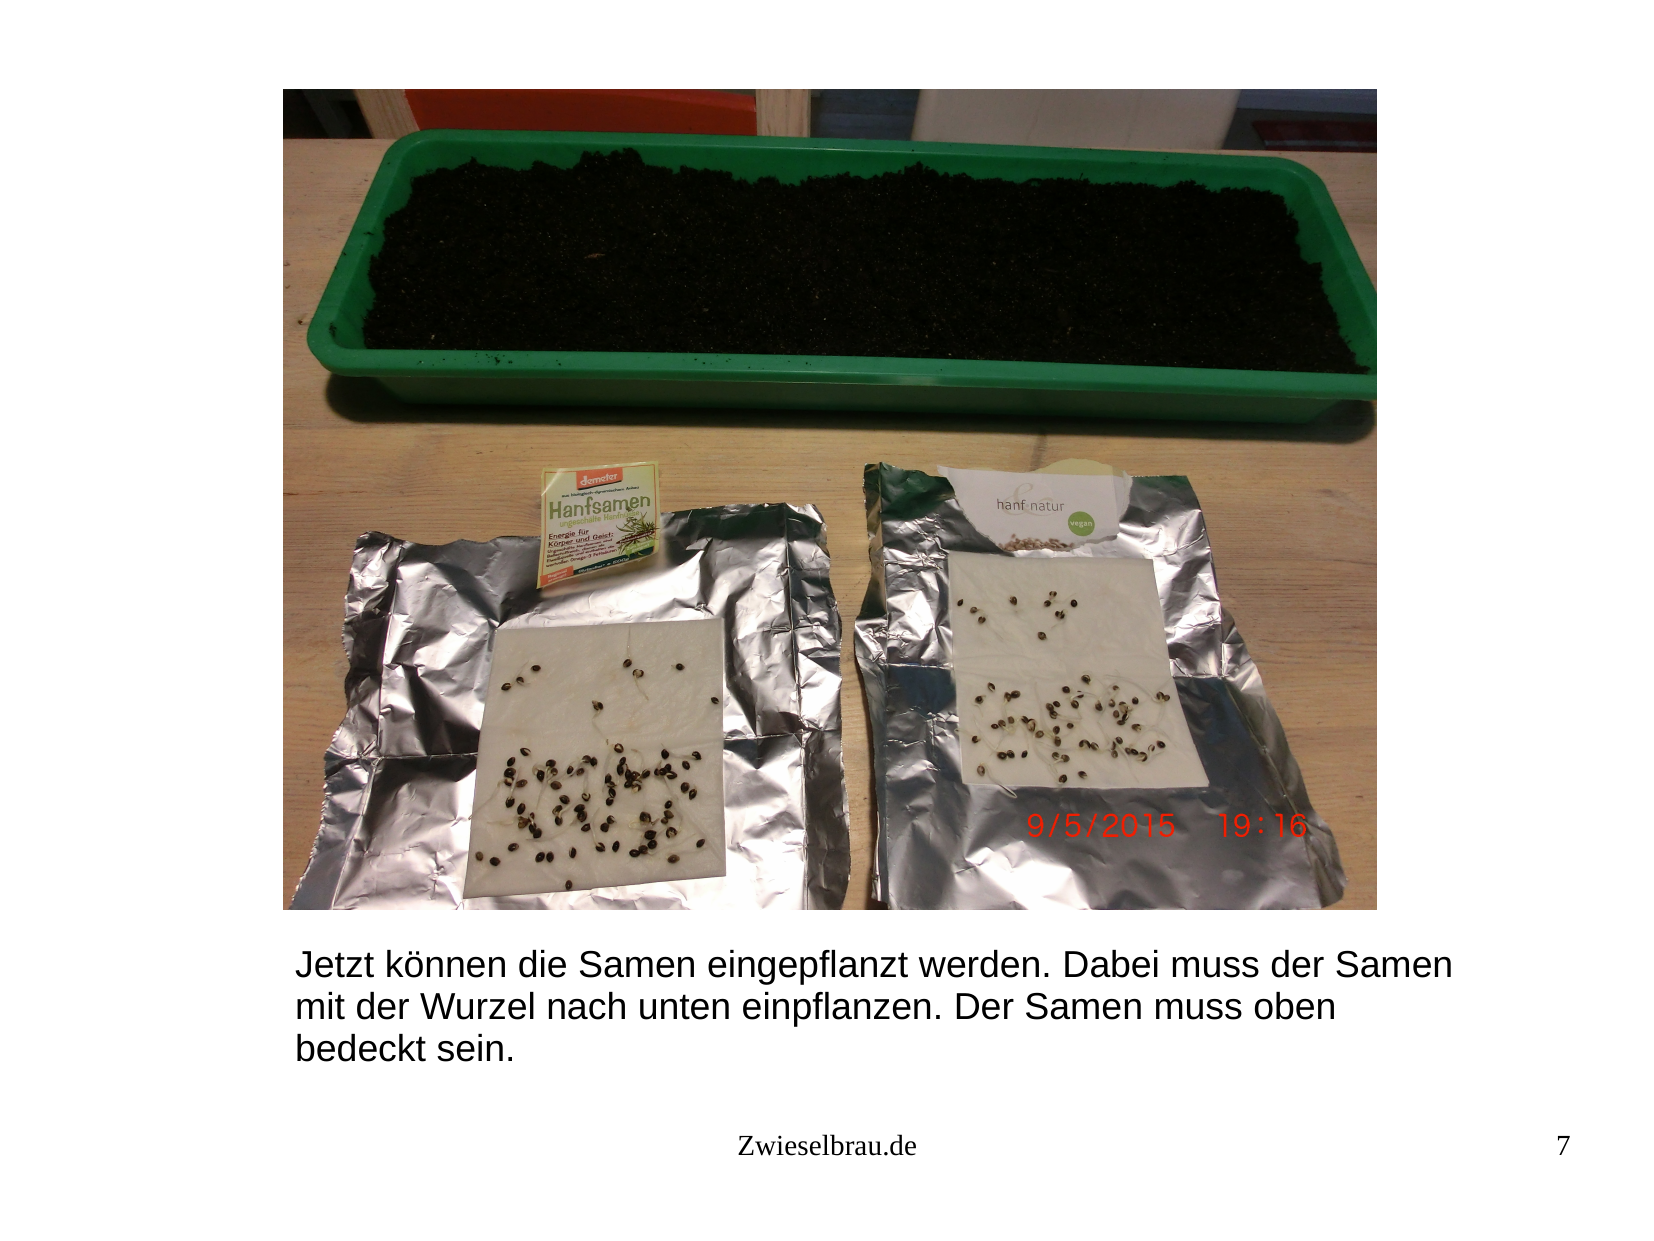

Jetzt können die Samen eingepflanzt werden. Dabei muss der Samen mit der Wurzel nach unten einpflanzen. Der Samen muss oben bedeckt sein.
Zwieselbrau.de
7